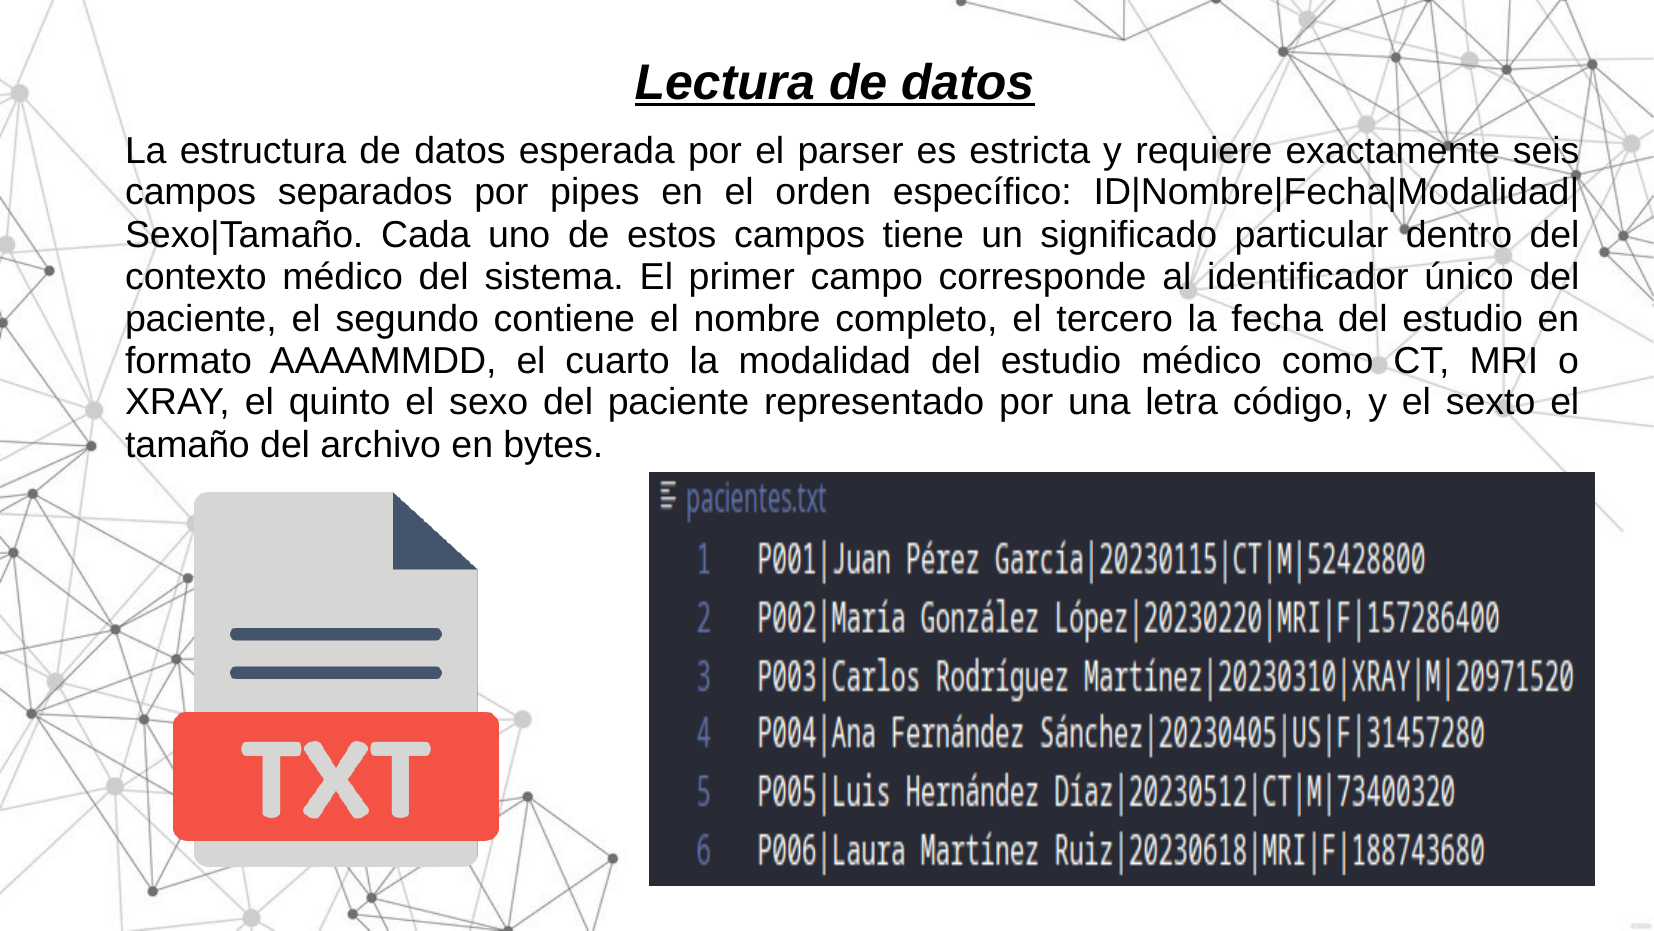

# Lectura de datos
La estructura de datos esperada por el parser es estricta y requiere exactamente seis campos separados por pipes en el orden específico: ID|Nombre|Fecha|Modalidad|Sexo|Tamaño. Cada uno de estos campos tiene un significado particular dentro del contexto médico del sistema. El primer campo corresponde al identificador único del paciente, el segundo contiene el nombre completo, el tercero la fecha del estudio en formato AAAAMMDD, el cuarto la modalidad del estudio médico como CT, MRI o XRAY, el quinto el sexo del paciente representado por una letra código, y el sexto el tamaño del archivo en bytes.